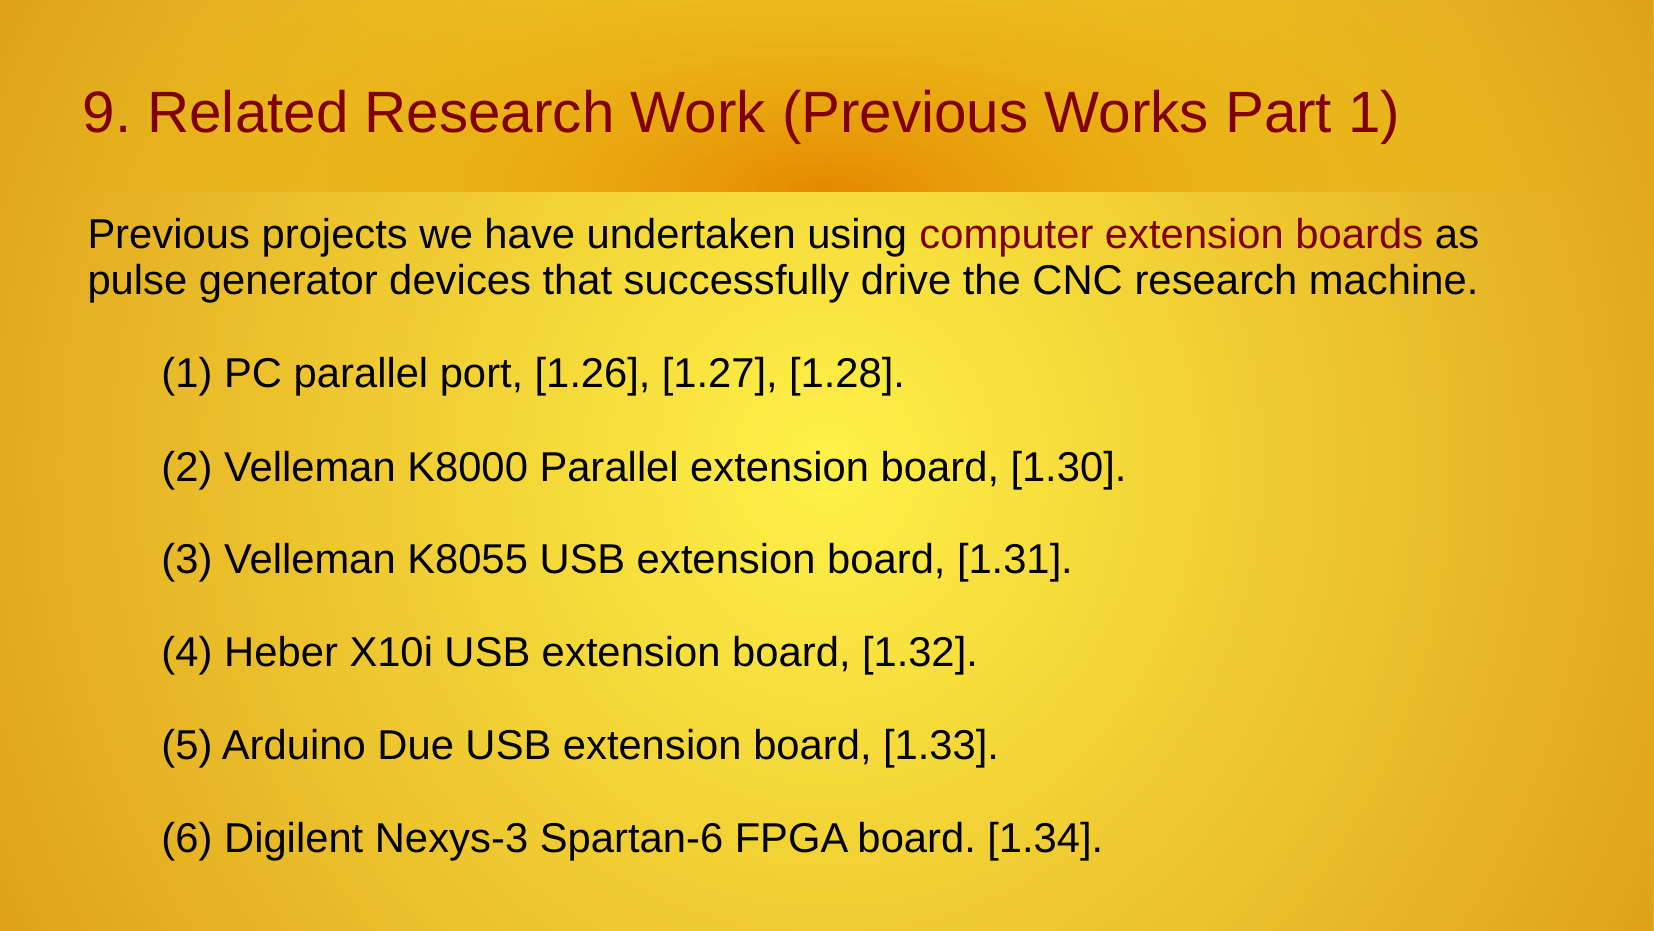

# 9. Related Research Work (Previous Works Part 1)
Previous projects we have undertaken using computer extension boards as pulse generator devices that successfully drive the CNC research machine.
	(1) PC parallel port, [1.26], [1.27], [1.28].
	(2) Velleman K8000 Parallel extension board, [1.30].
	(3) Velleman K8055 USB extension board, [1.31].
	(4) Heber X10i USB extension board, [1.32].
	(5) Arduino Due USB extension board, [1.33].
	(6) Digilent Nexys-3 Spartan-6 FPGA board. [1.34].